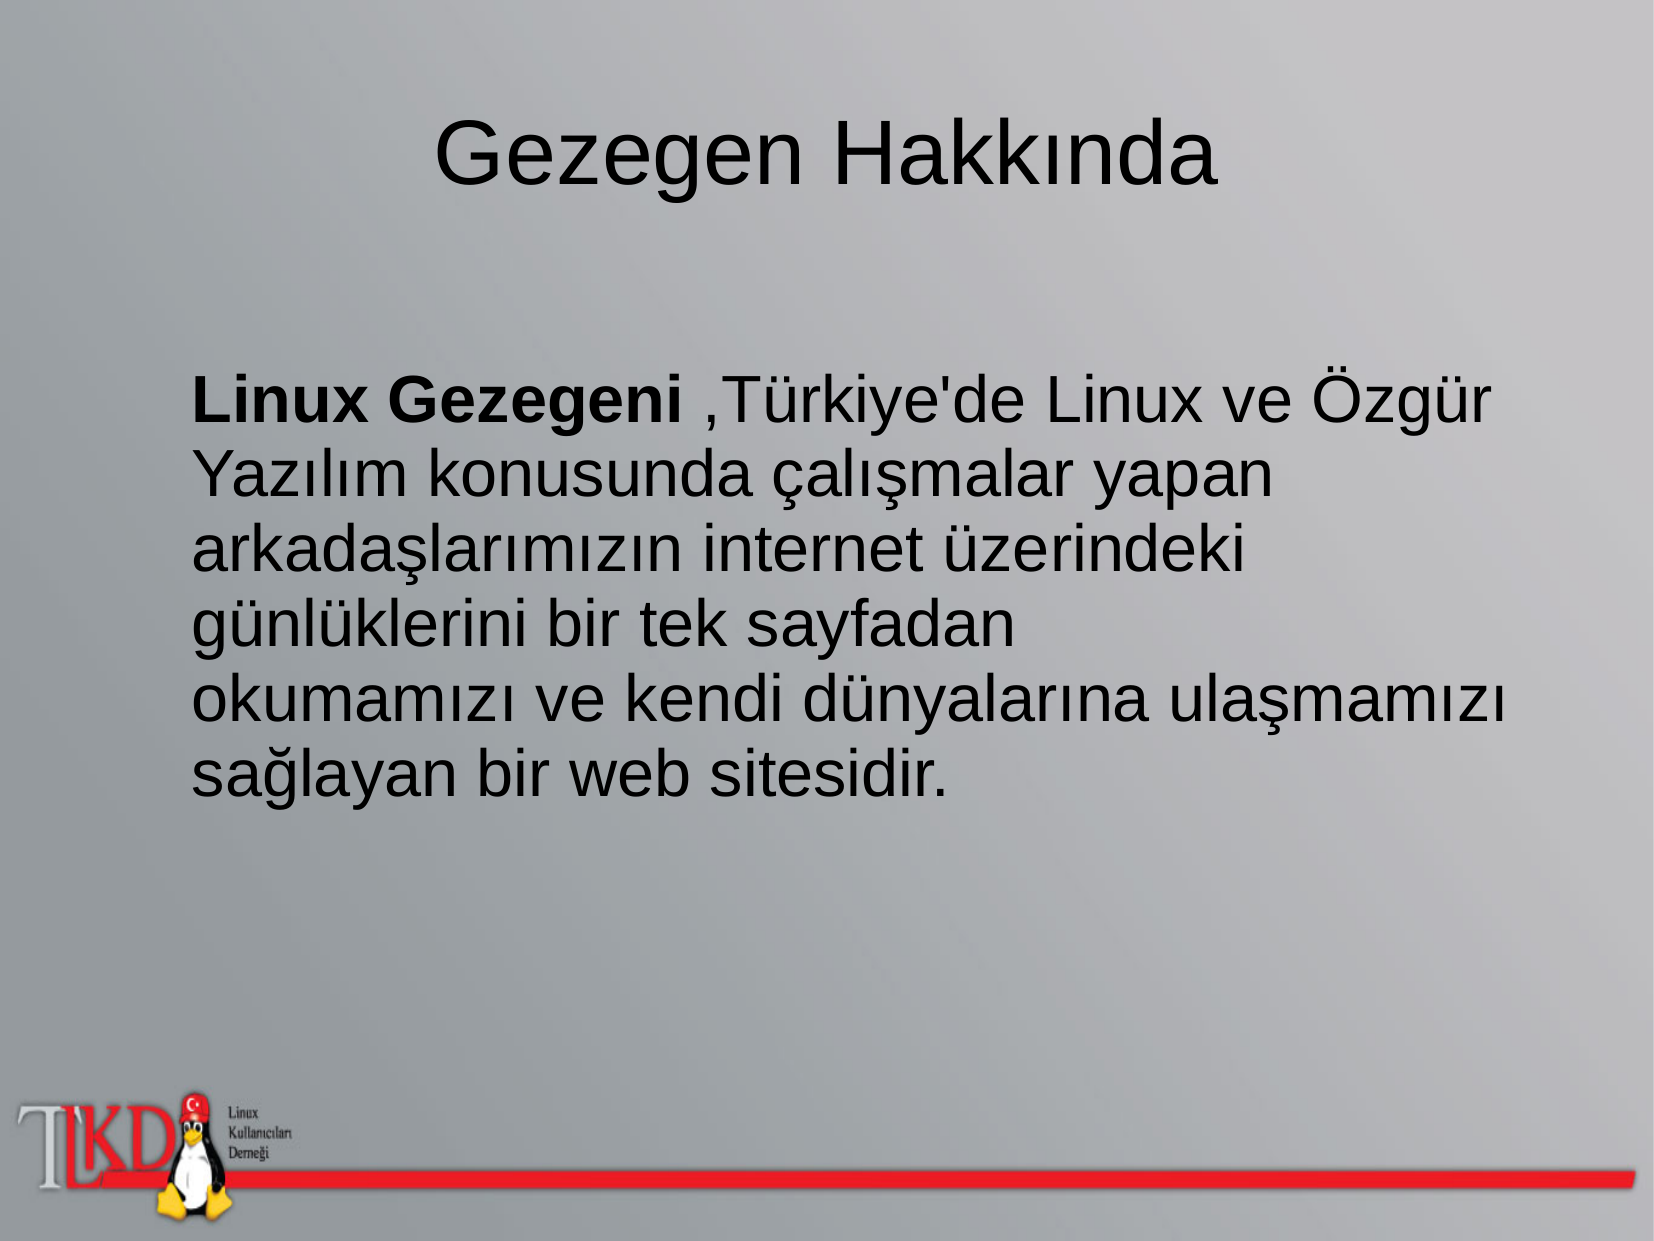

# Gezegen Hakkında
Linux Gezegeni ,Türkiye'de Linux ve Özgür Yazılım konusunda çalışmalar yapan arkadaşlarımızın internet üzerindeki günlüklerini bir tek sayfadan
okumamızı ve kendi dünyalarına ulaşmamızı sağlayan bir web sitesidir.